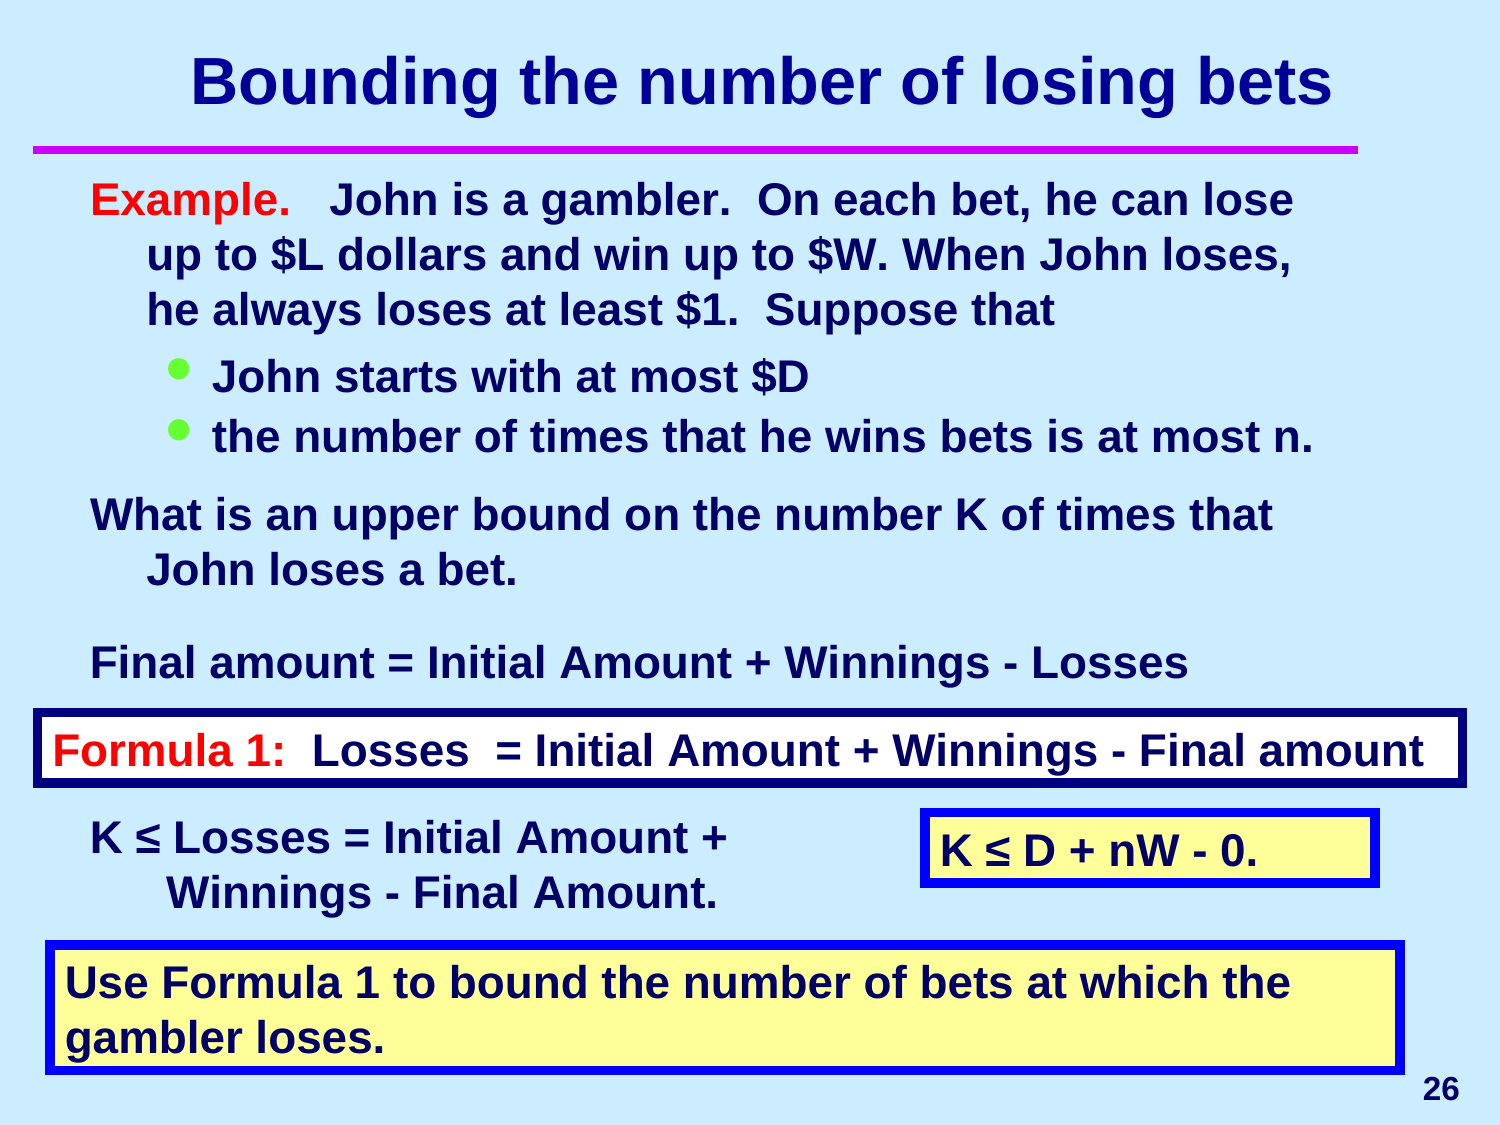

# Bounding the number of losing bets
Example. John is a gambler. On each bet, he can lose up to $L dollars and win up to $W. When John loses, he always loses at least $1. Suppose that
John starts with at most $D
the number of times that he wins bets is at most n.
What is an upper bound on the number K of times that John loses a bet.
Final amount = Initial Amount + Winnings - Losses
Formula 1: Losses = Initial Amount + Winnings - Final amount
K ≤ Losses = Initial Amount +
 Winnings - Final Amount.
K ≤ D + nW - 0.
Use Formula 1 to bound the number of bets at which the gambler loses.